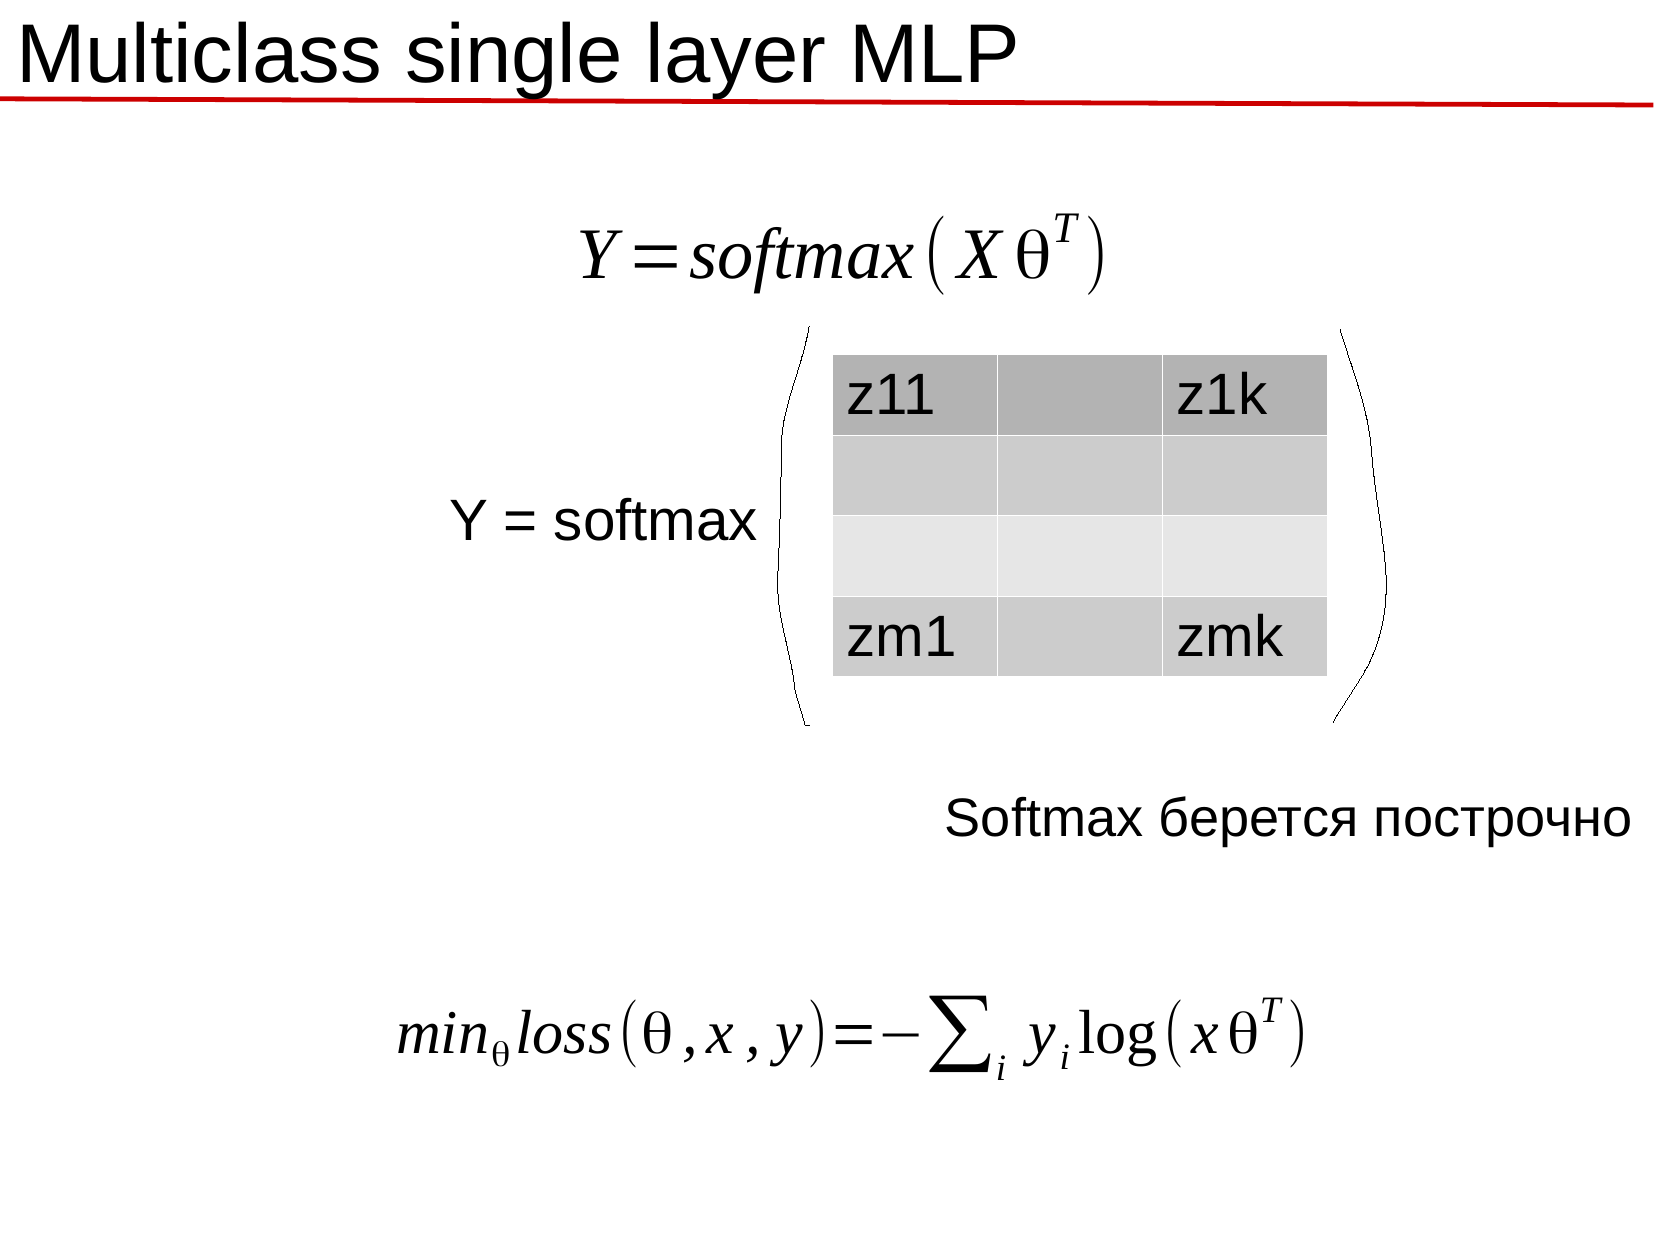

Multiclass single layer MLP
| z11 | | z1k |
| --- | --- | --- |
| | | |
| | | |
| zm1 | | zmk |
Y = softmax
Softmax берется построчно